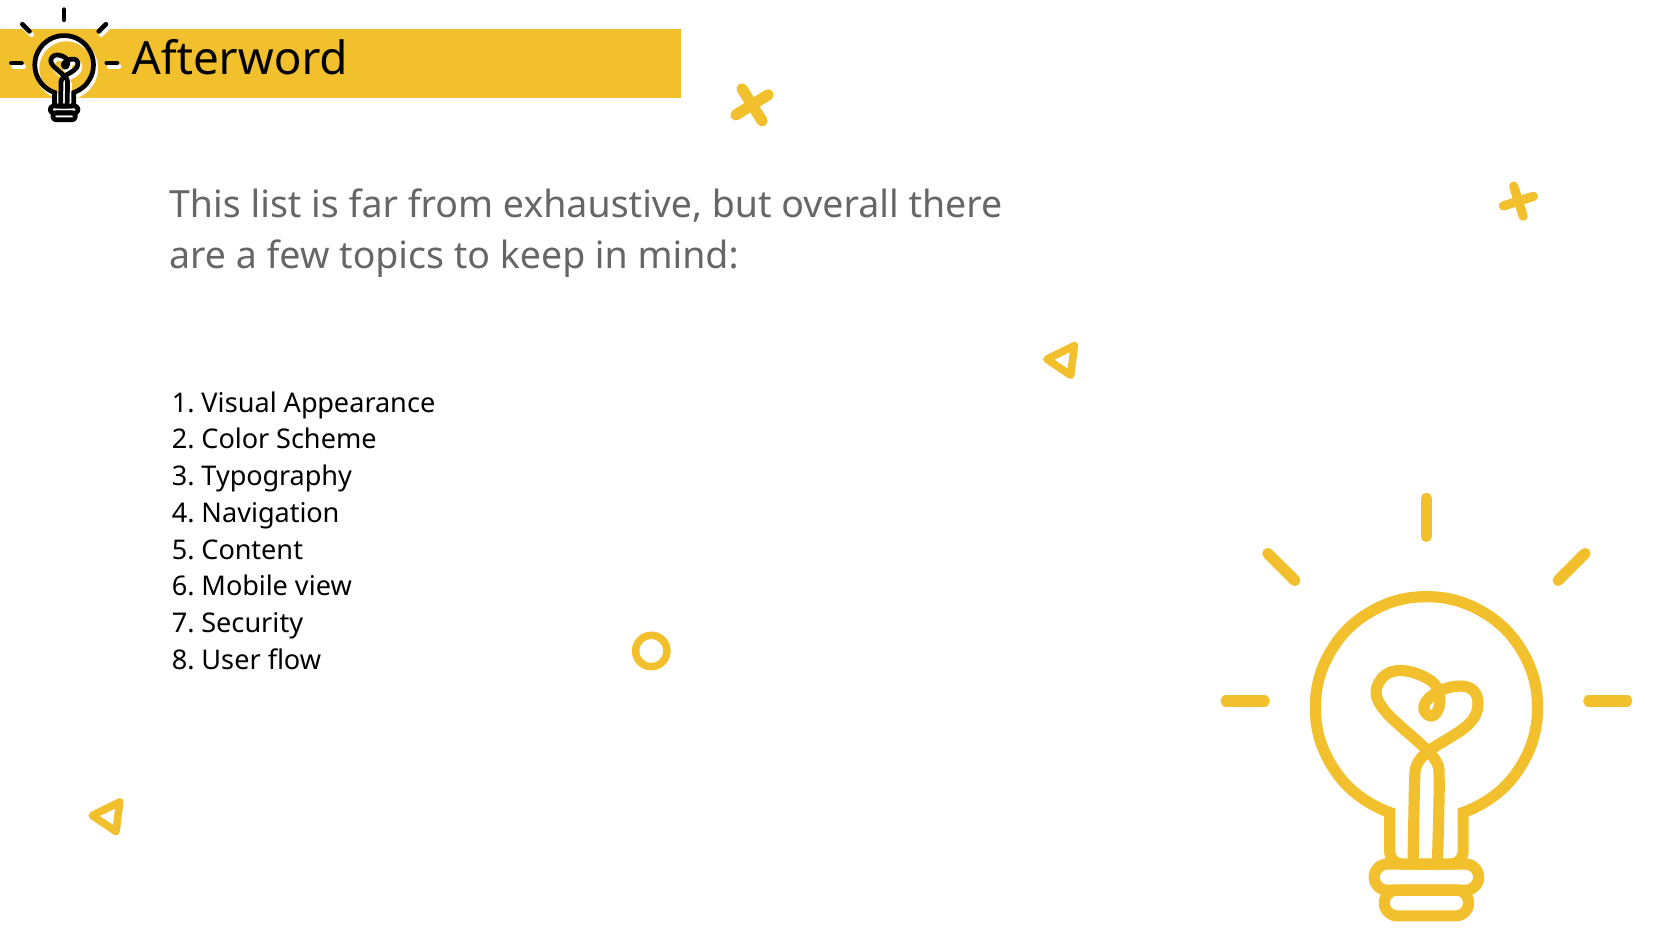

Afterword
# This list is far from exhaustive, but overall there are a few topics to keep in mind:
1. Visual Appearance
2. Color Scheme
3. Typography
4. Navigation
5. Content
6. Mobile view
7. Security
8. User flow